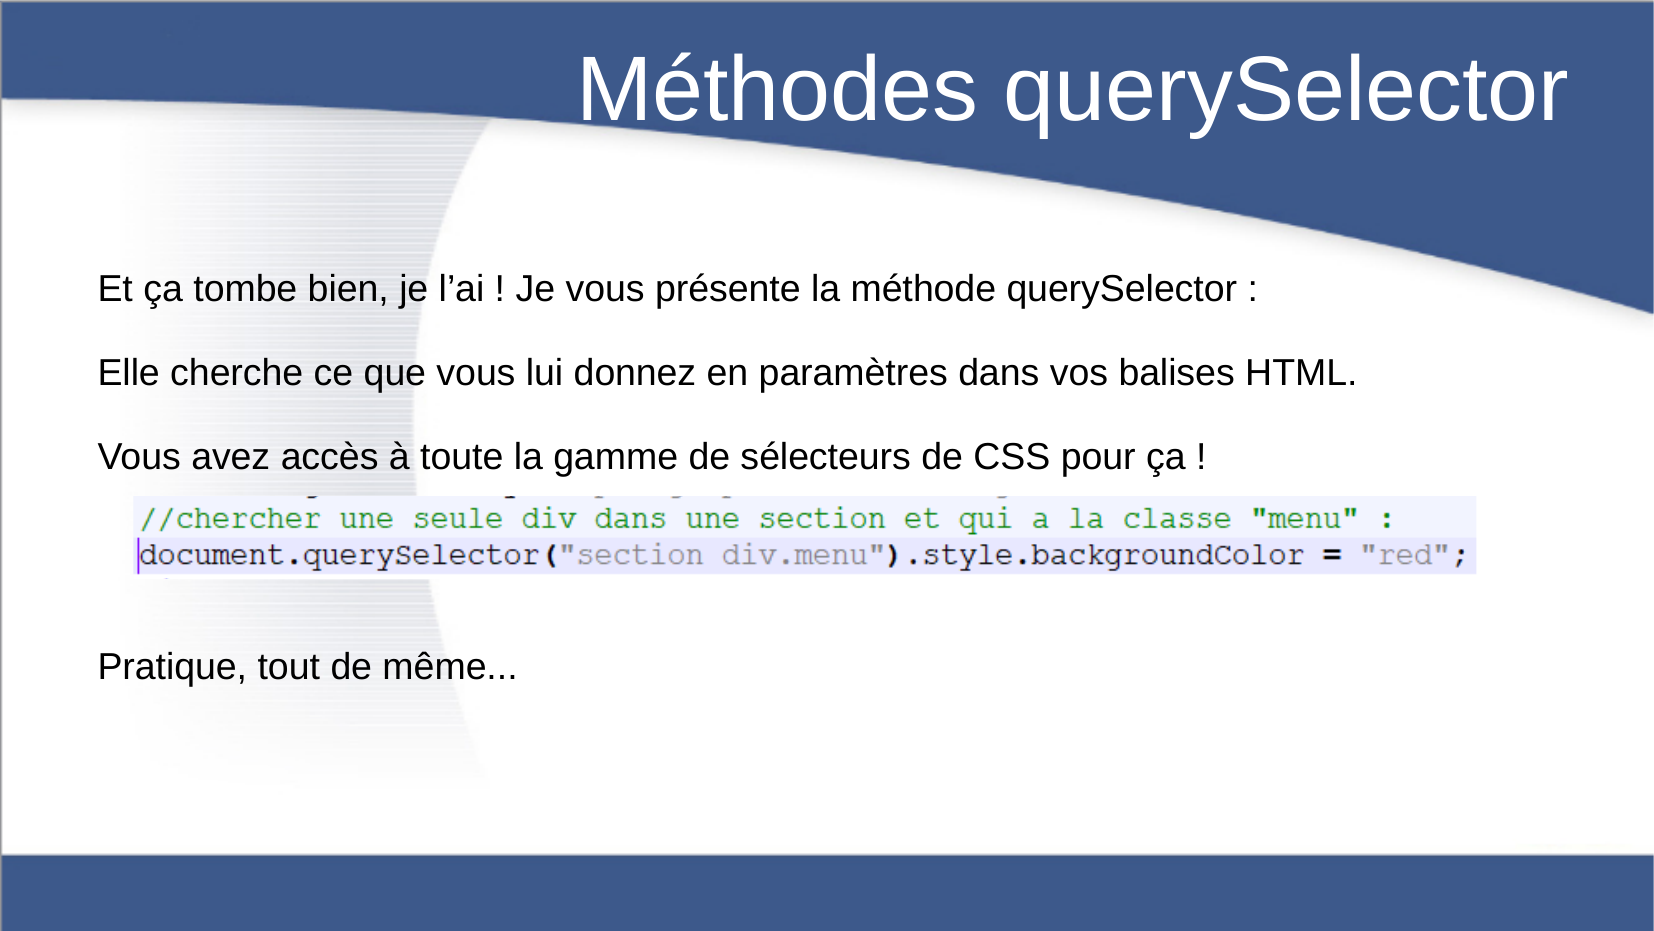

# Méthodes querySelector
Et ça tombe bien, je l’ai ! Je vous présente la méthode querySelector :
Elle cherche ce que vous lui donnez en paramètres dans vos balises HTML.
Vous avez accès à toute la gamme de sélecteurs de CSS pour ça !
Pratique, tout de même...